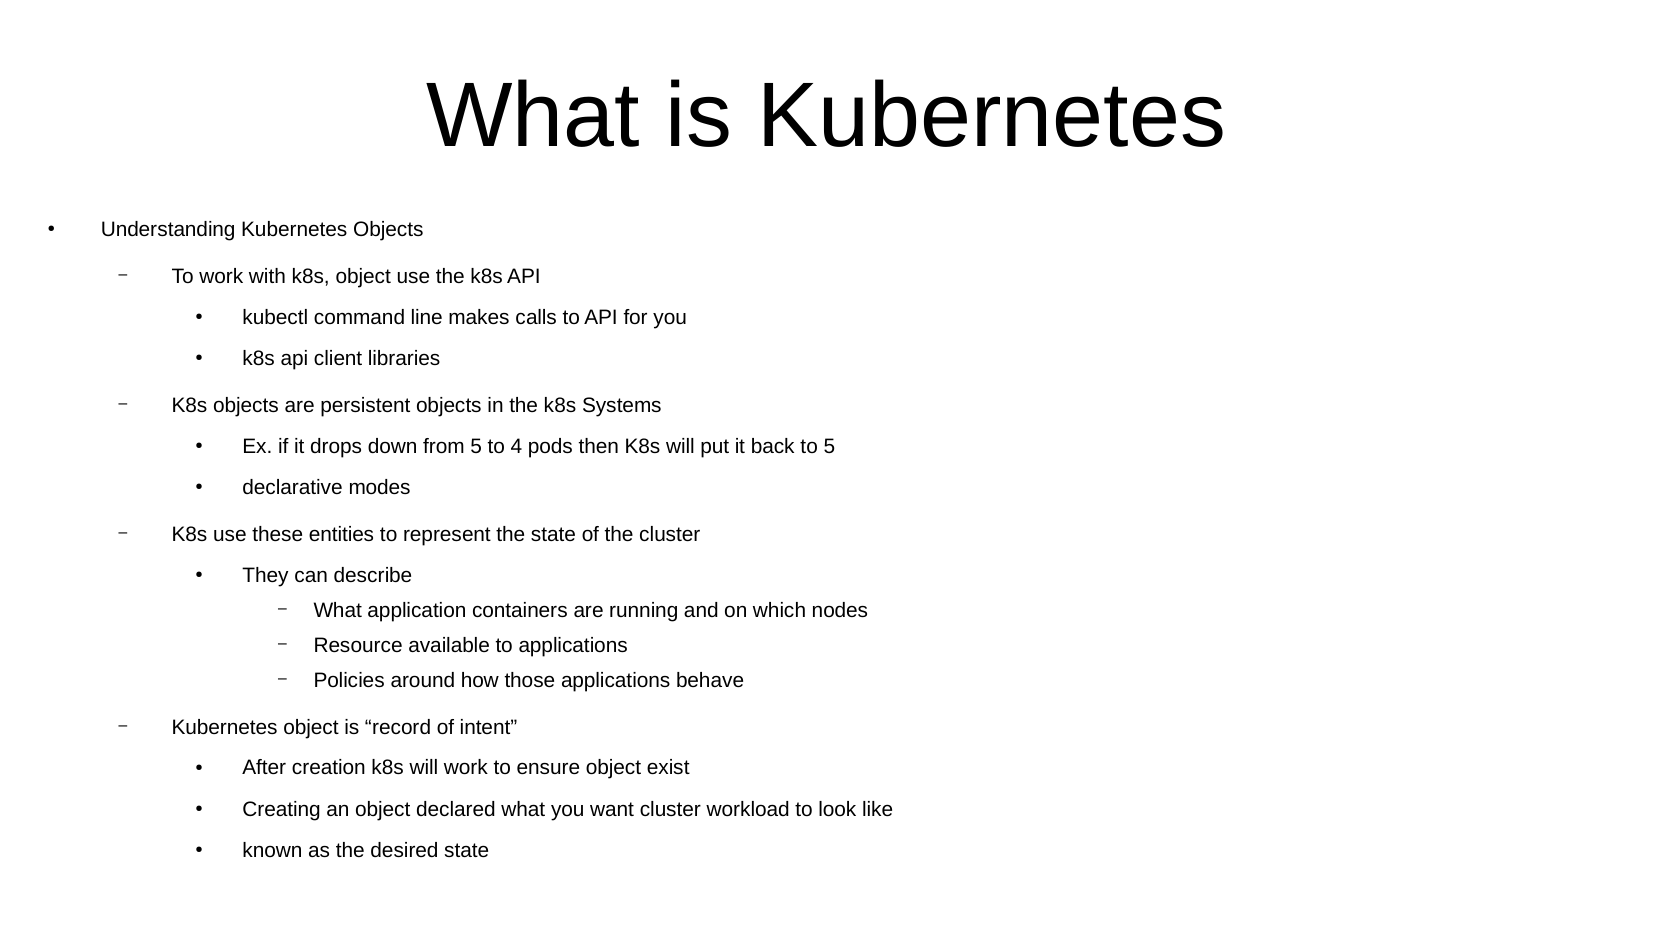

# What is Kubernetes
Understanding Kubernetes Objects
To work with k8s, object use the k8s API
kubectl command line makes calls to API for you
k8s api client libraries
K8s objects are persistent objects in the k8s Systems
Ex. if it drops down from 5 to 4 pods then K8s will put it back to 5
declarative modes
K8s use these entities to represent the state of the cluster
They can describe
What application containers are running and on which nodes
Resource available to applications
Policies around how those applications behave
Kubernetes object is “record of intent”
After creation k8s will work to ensure object exist
Creating an object declared what you want cluster workload to look like
known as the desired state